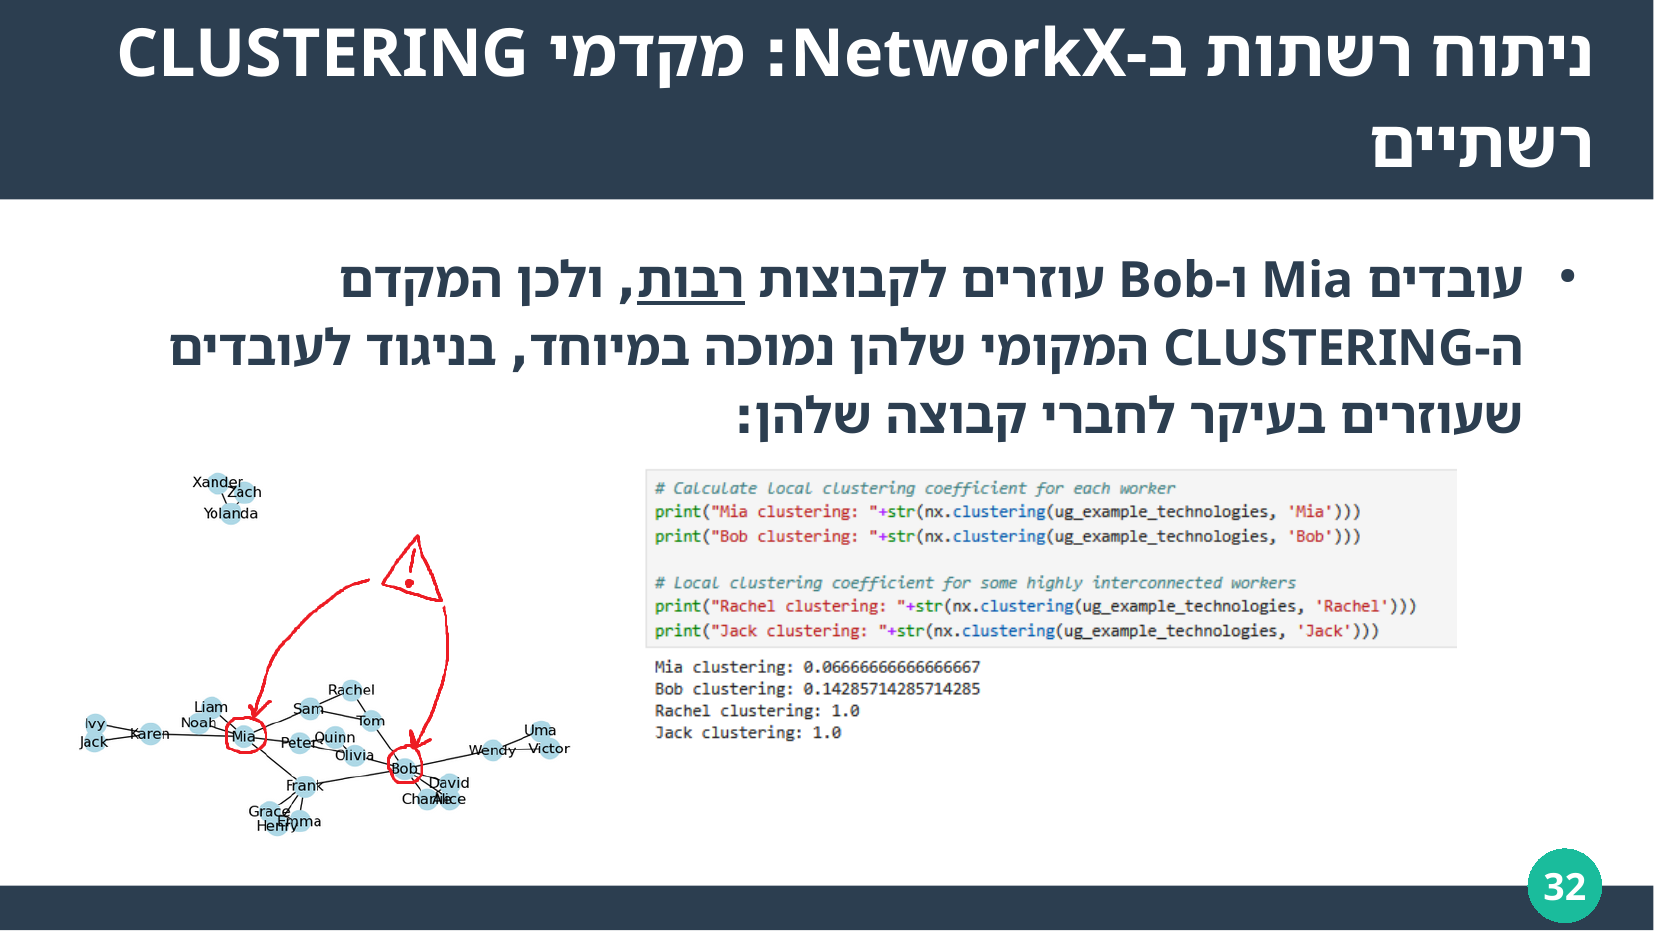

# ניתוח רשתות ב-NetworkX: מקדמי CLUSTERING רשתיים
עובדים Mia ו-Bob עוזרים לקבוצות רבות, ולכן המקדם ה-CLUSTERING המקומי שלהן נמוכה במיוחד, בניגוד לעובדים שעוזרים בעיקר לחברי קבוצה שלהן:
32